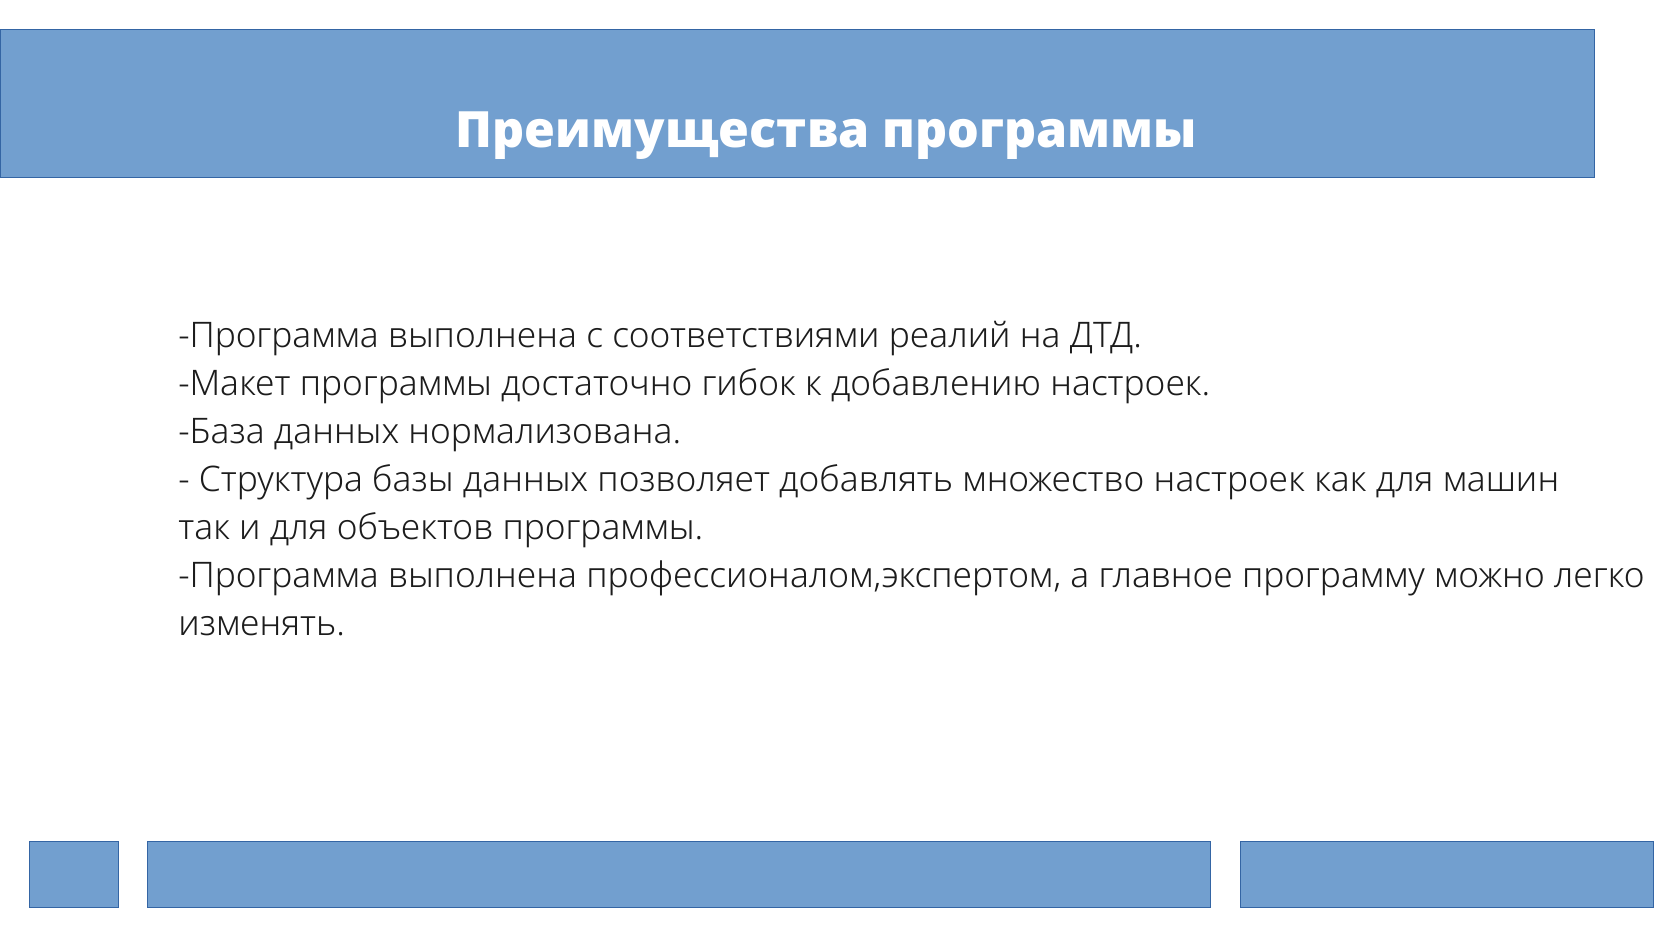

# Преимущества программы
-Программа выполнена с соответствиями реалий на ДТД.
-Макет программы достаточно гибок к добавлению настроек.
-База данных нормализована.
- Структура базы данных позволяет добавлять множество настроек как для машин
так и для объектов программы.
-Программа выполнена профессионалом,экспертом, а главное программу можно легко изменять.